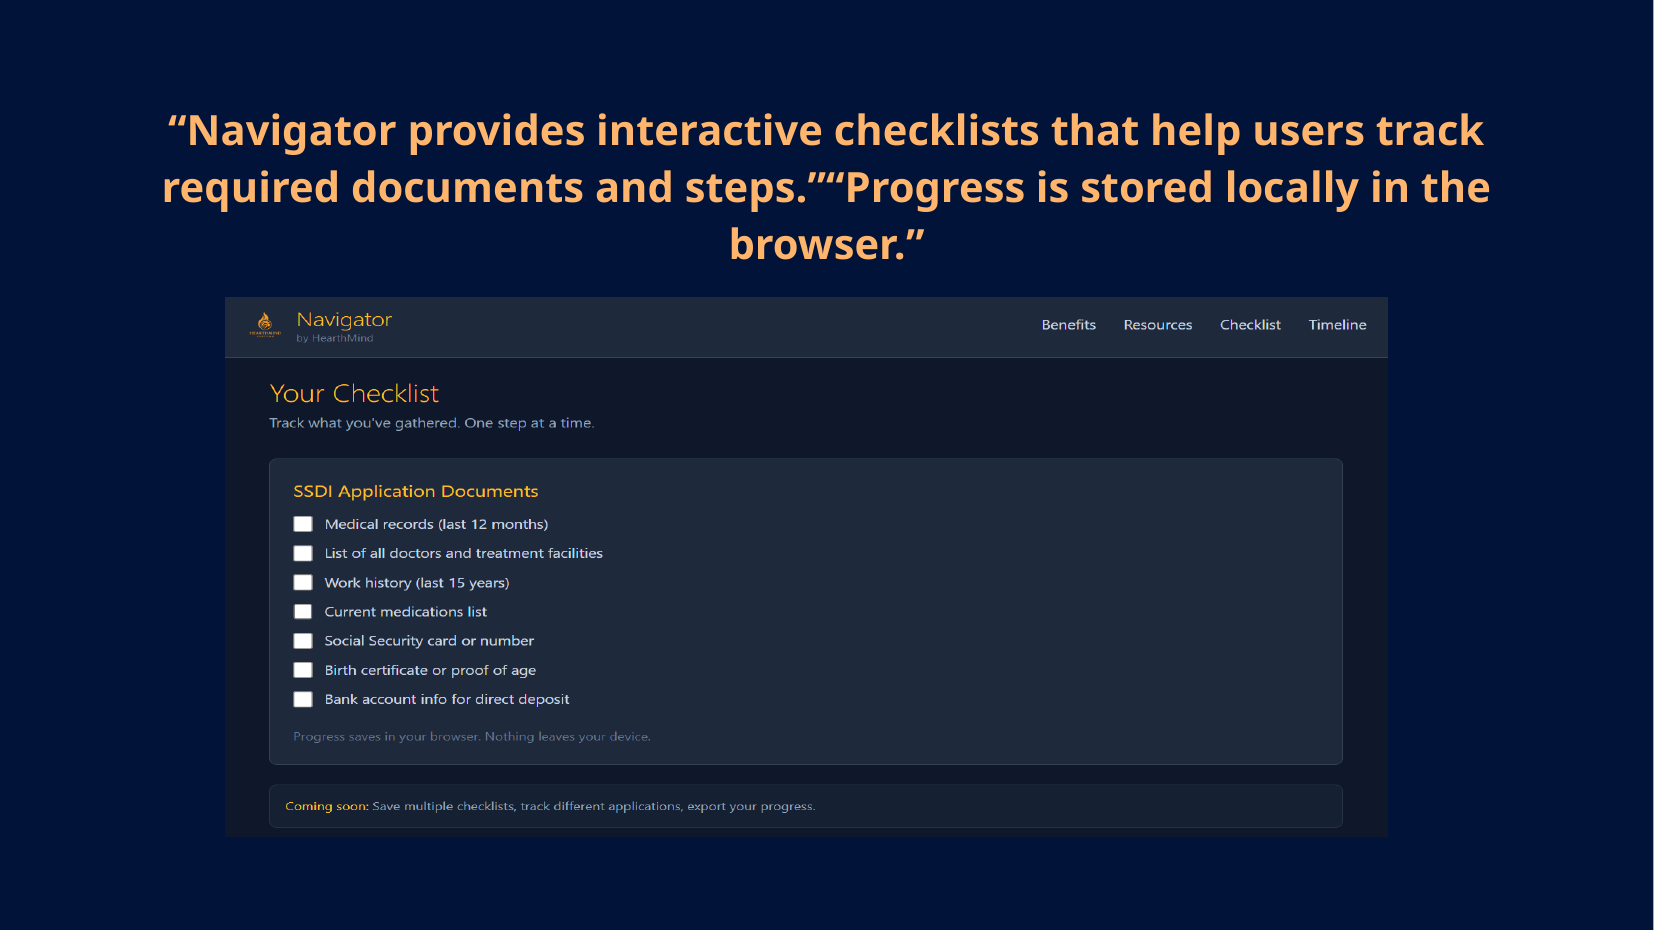

# “Navigator provides interactive checklists that help users track required documents and steps.”“Progress is stored locally in the browser.”